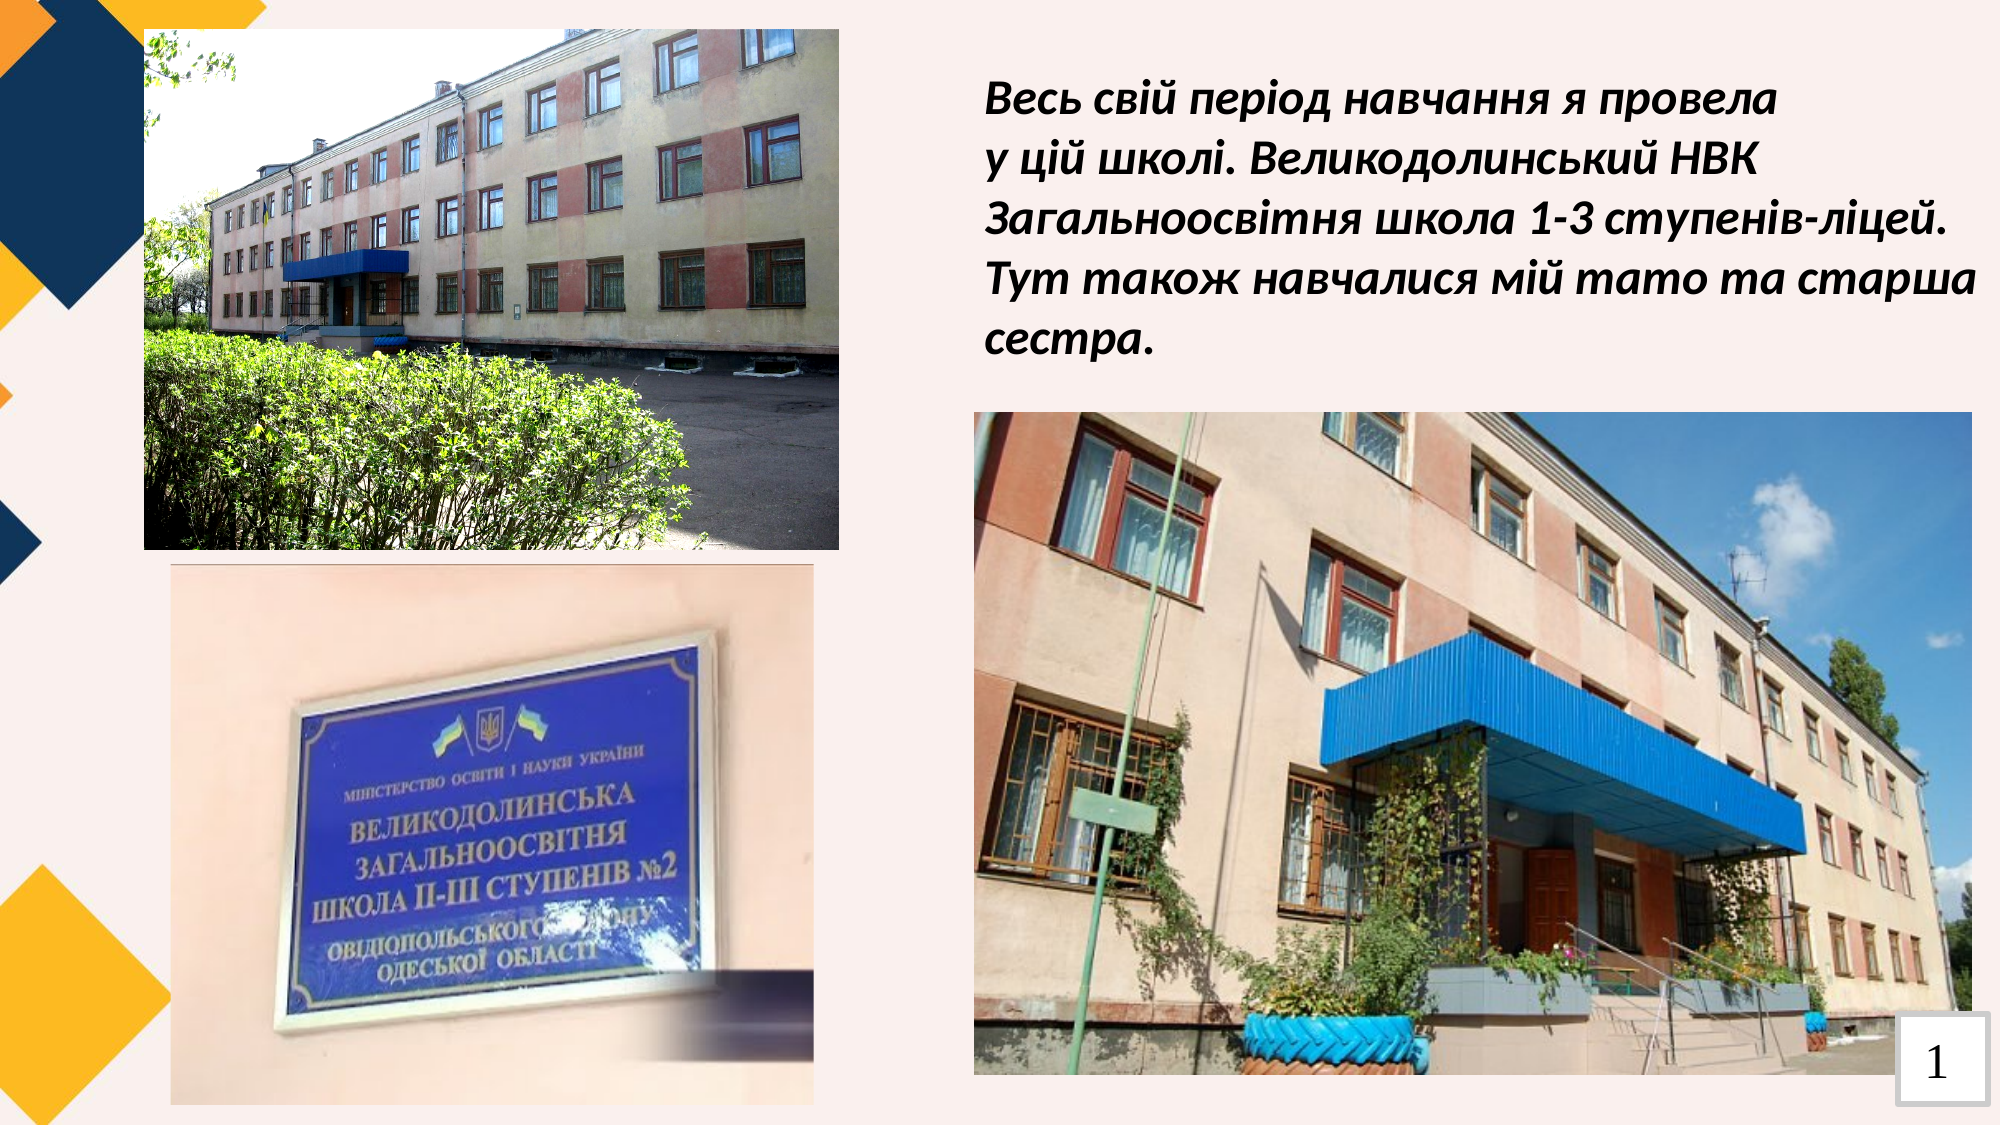

Весь свій період навчання я провела
у цій школі. Великодолинський НВК
Загальноосвітня школа 1-3 ступенів-ліцей.
Тут також навчалися мій тато та старша сестра.
1